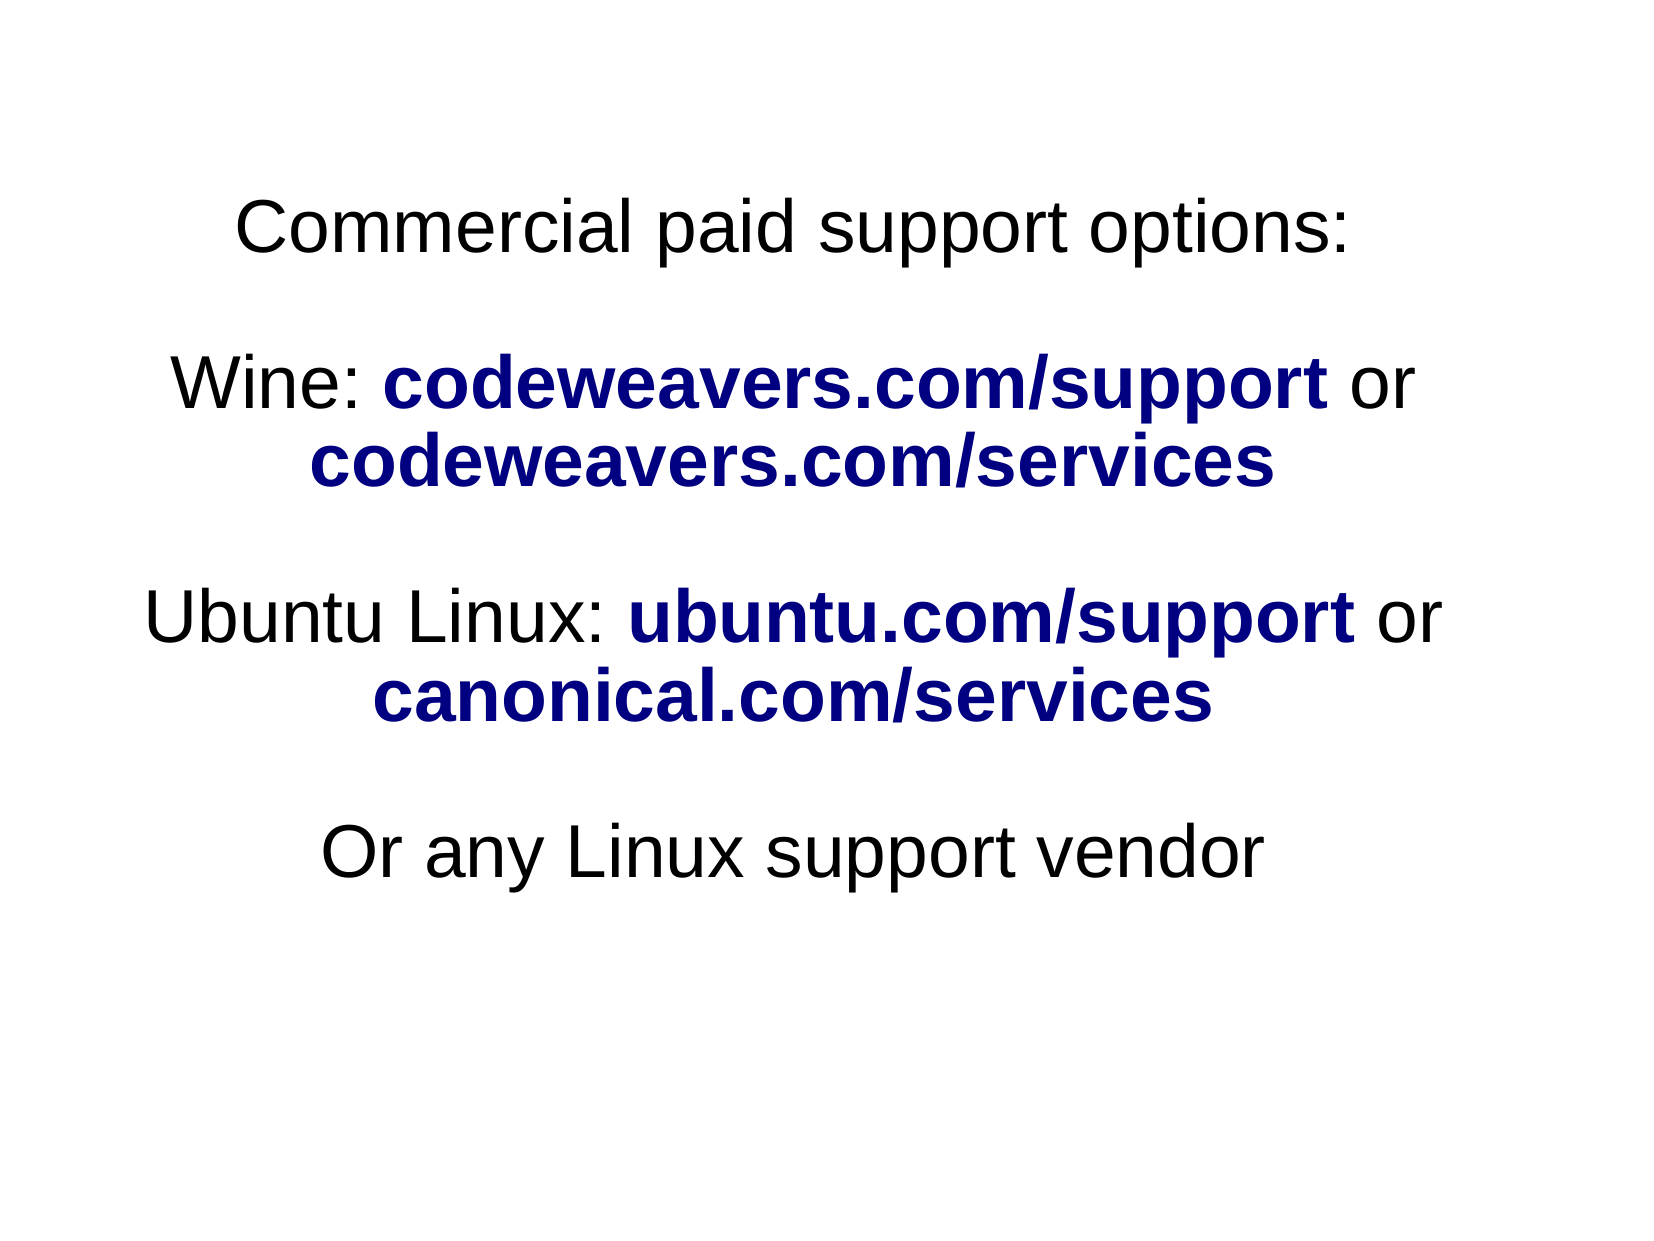

# Commercial paid support options: Wine: codeweavers.com/support or codeweavers.com/services Ubuntu Linux: ubuntu.com/support or canonical.com/services Or any Linux support vendor